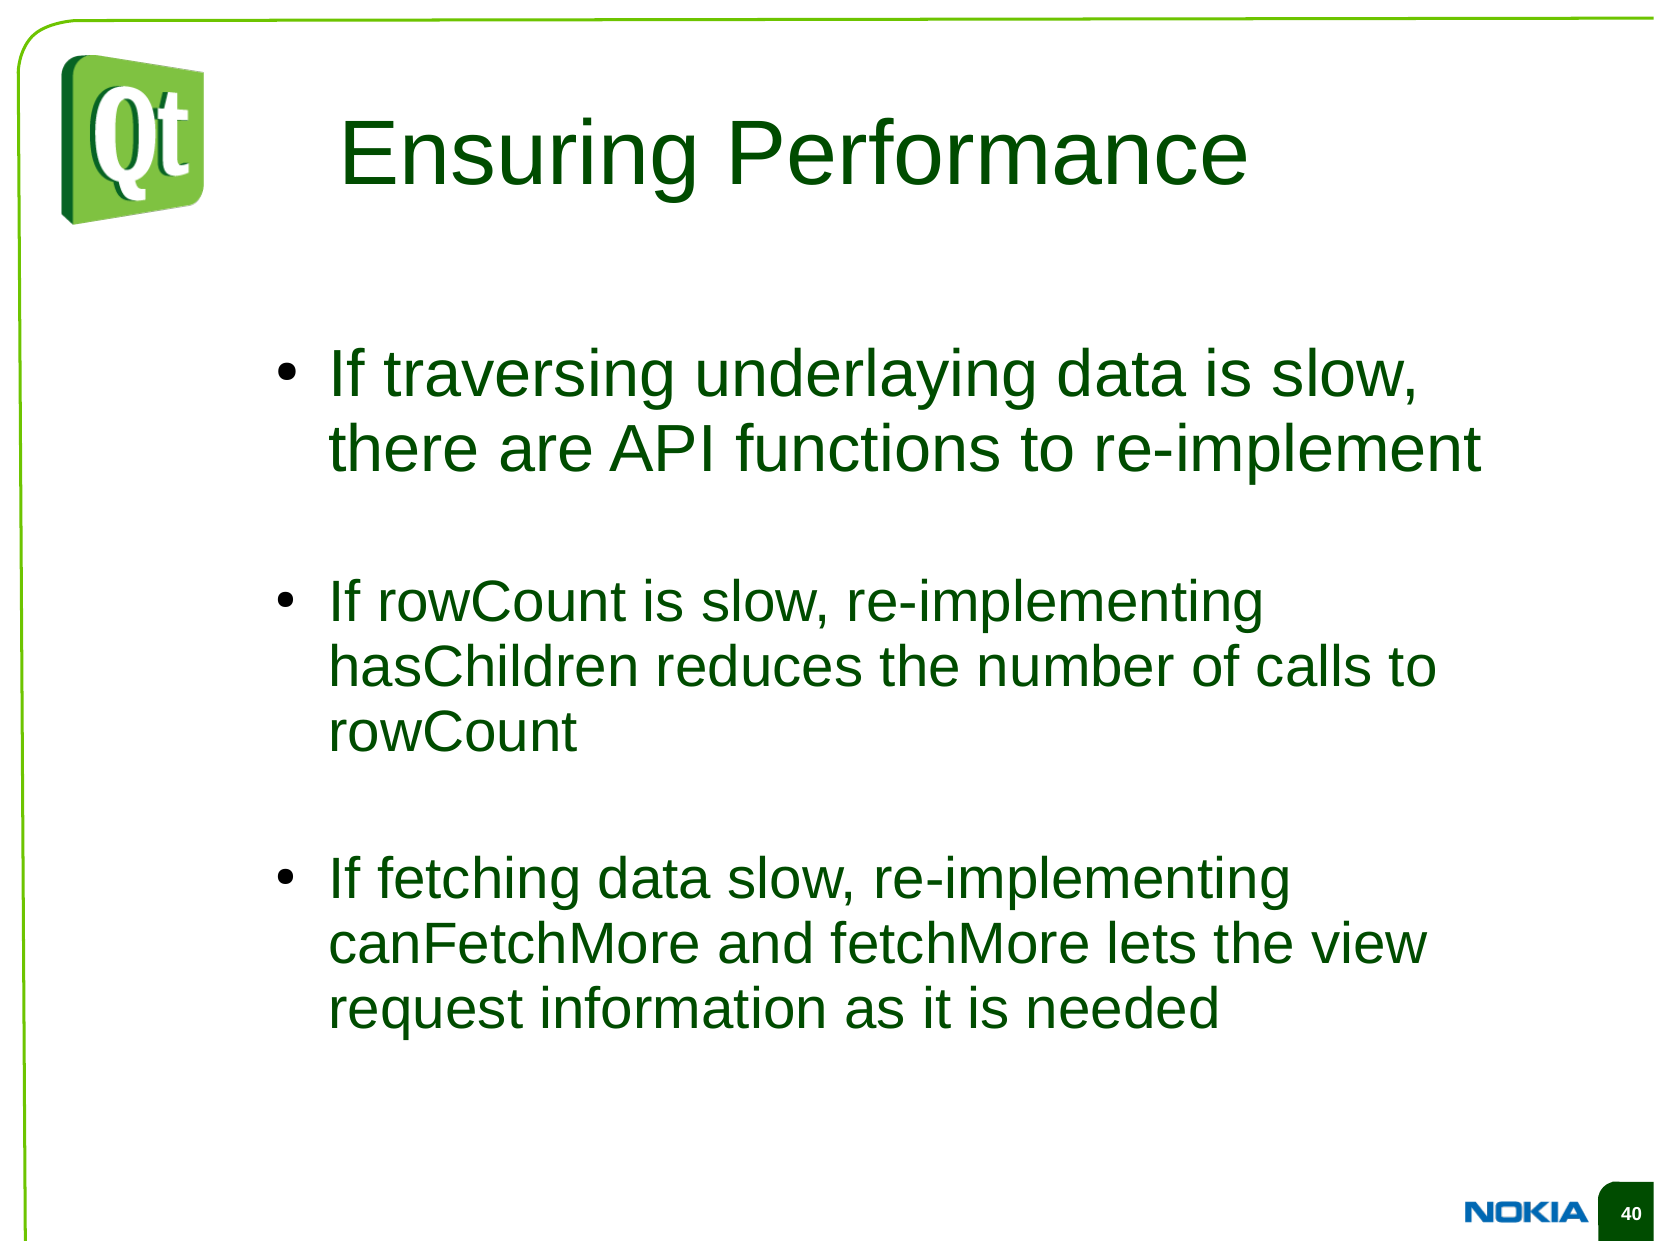

# Ensuring Performance
If traversing underlaying data is slow, there are API functions to re-implement
If rowCount is slow, re-implementing hasChildren reduces the number of calls to rowCount
If fetching data slow, re-implementing canFetchMore and fetchMore lets the view request information as it is needed